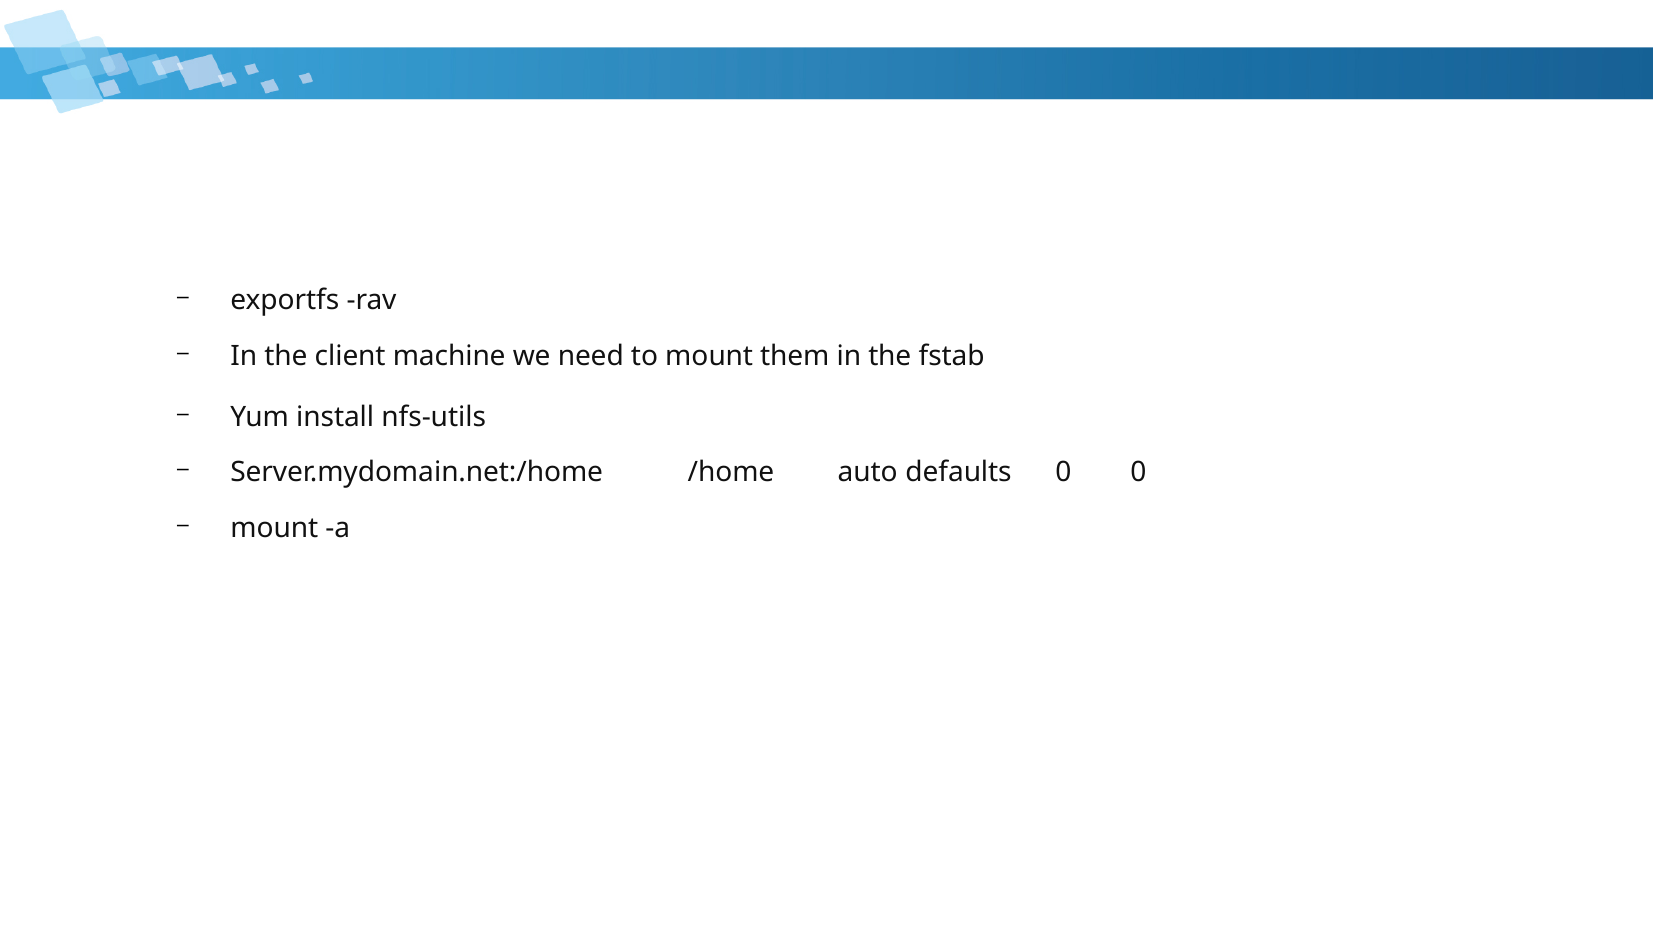

#
exportfs -rav
In the client machine we need to mount them in the fstab
Yum install nfs-utils
Server.mydomain.net:/home		 /home	 auto 	defaults 	0	0
mount -a